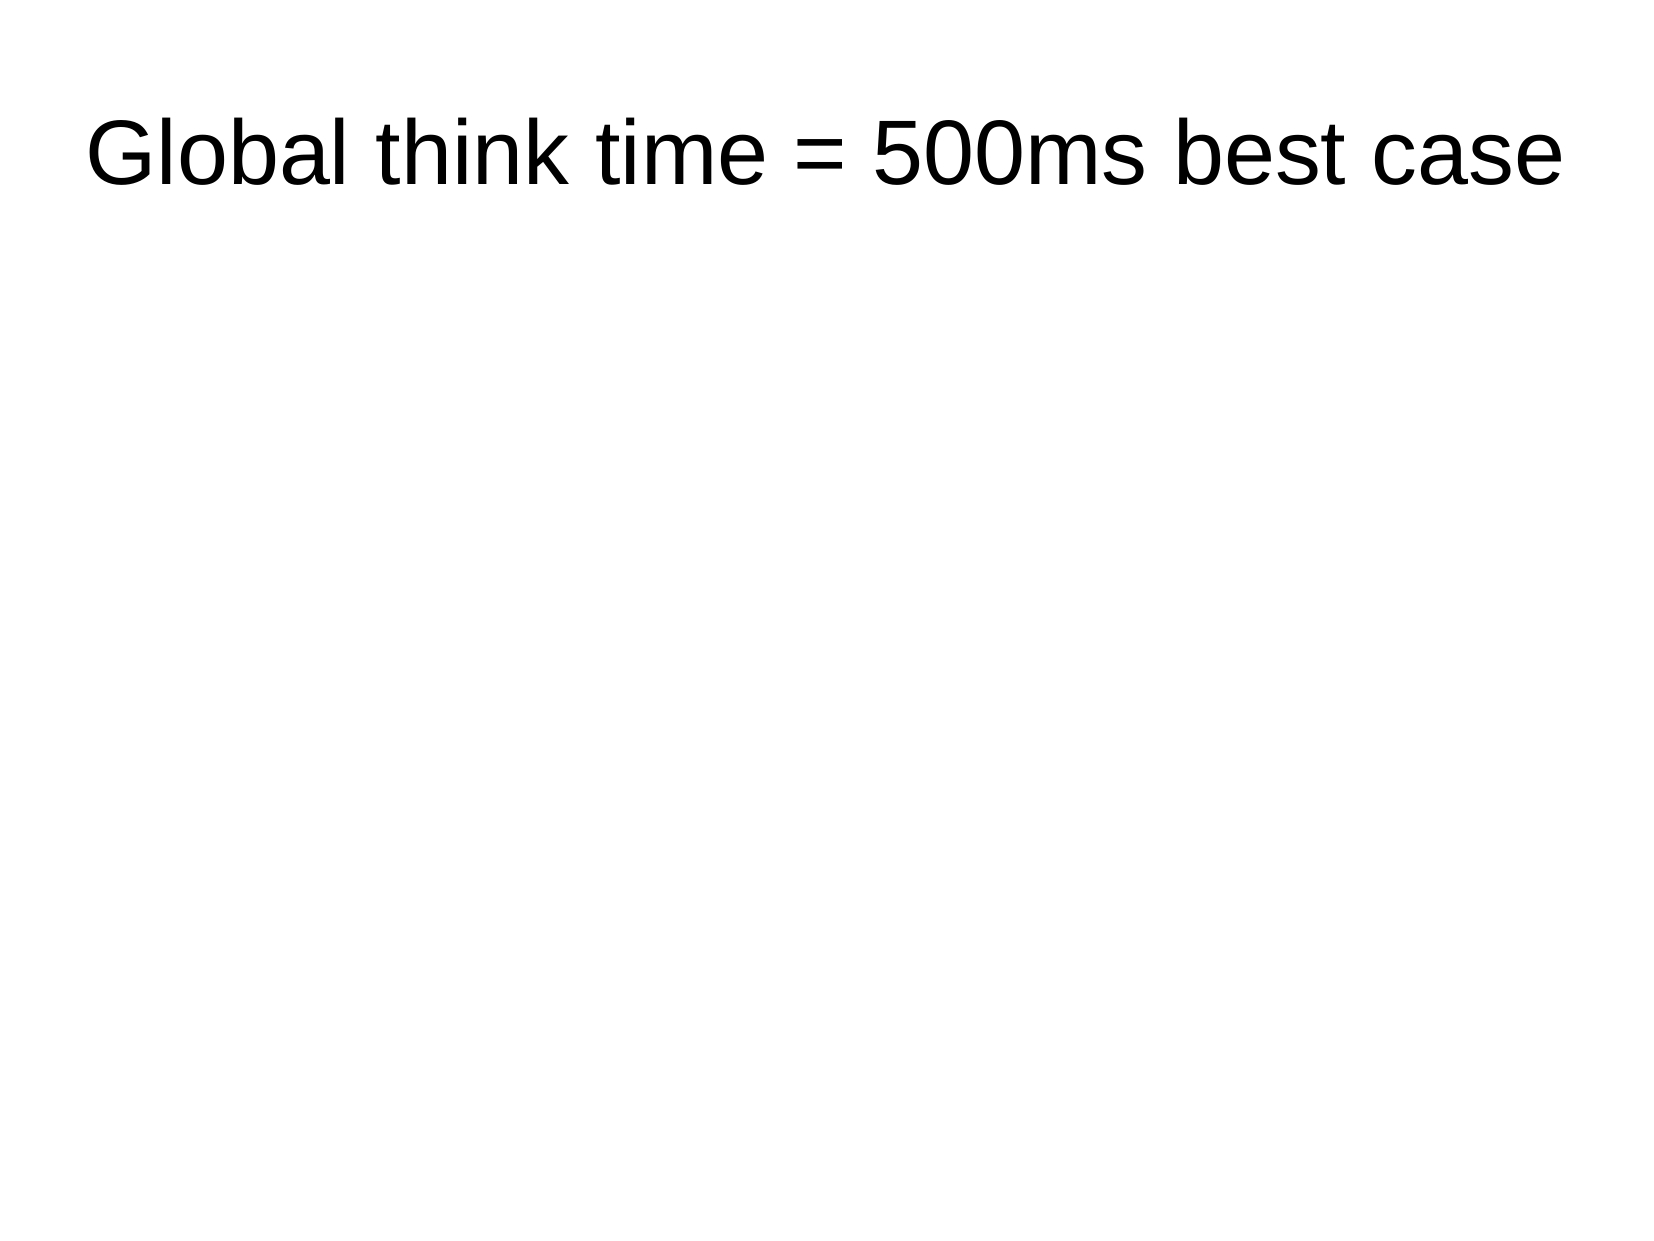

# Global think time = 500ms best case